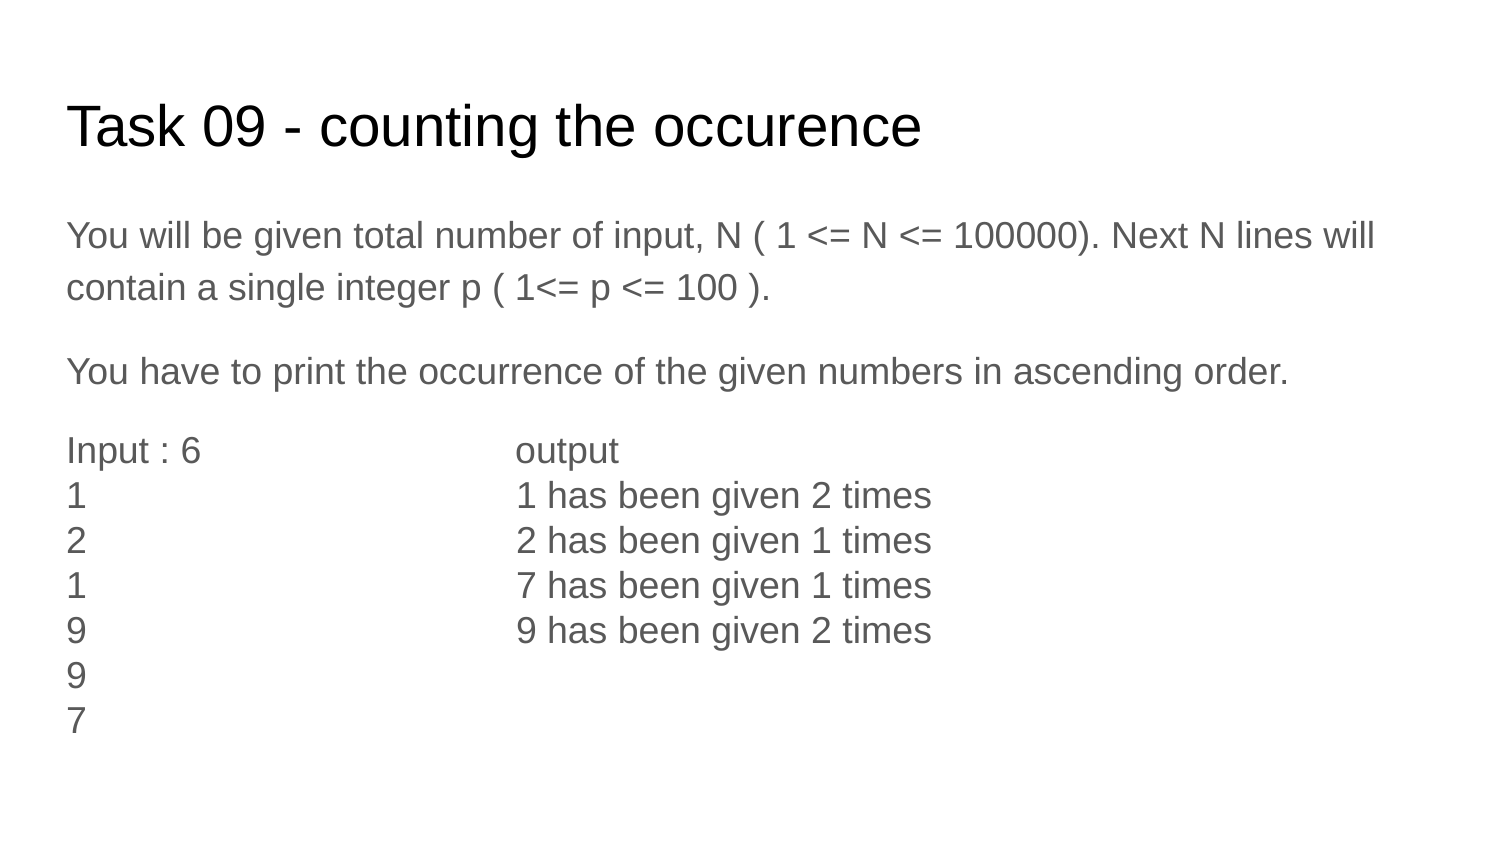

# Task 09 - counting the occurence
You will be given total number of input, N ( 1 <= N <= 100000). Next N lines will contain a single integer p ( 1<= p <= 100 ).
You have to print the occurrence of the given numbers in ascending order.
Input : 6 output
1						1 has been given 2 times
2						2 has been given 1 times
1						7 has been given 1 times
9						9 has been given 2 times
9
7